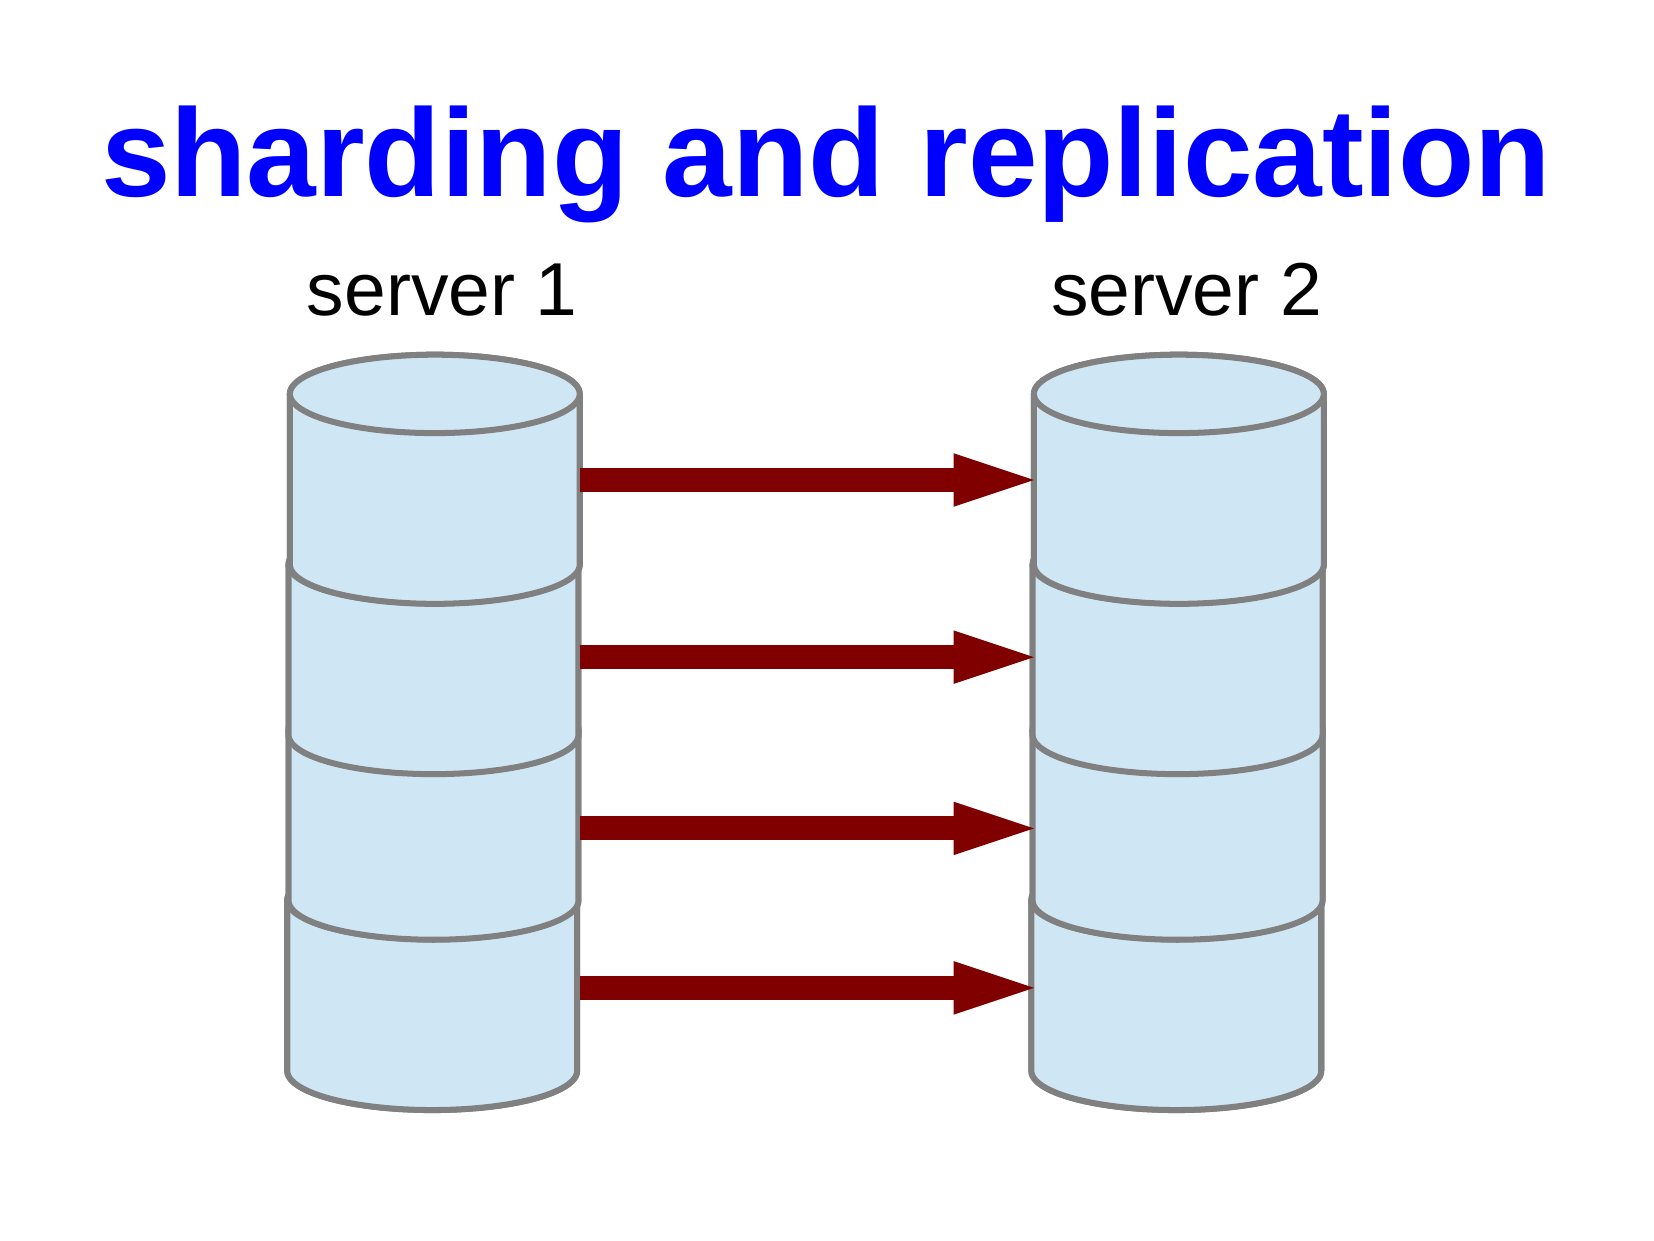

# sharding and replication
server 1
server 2